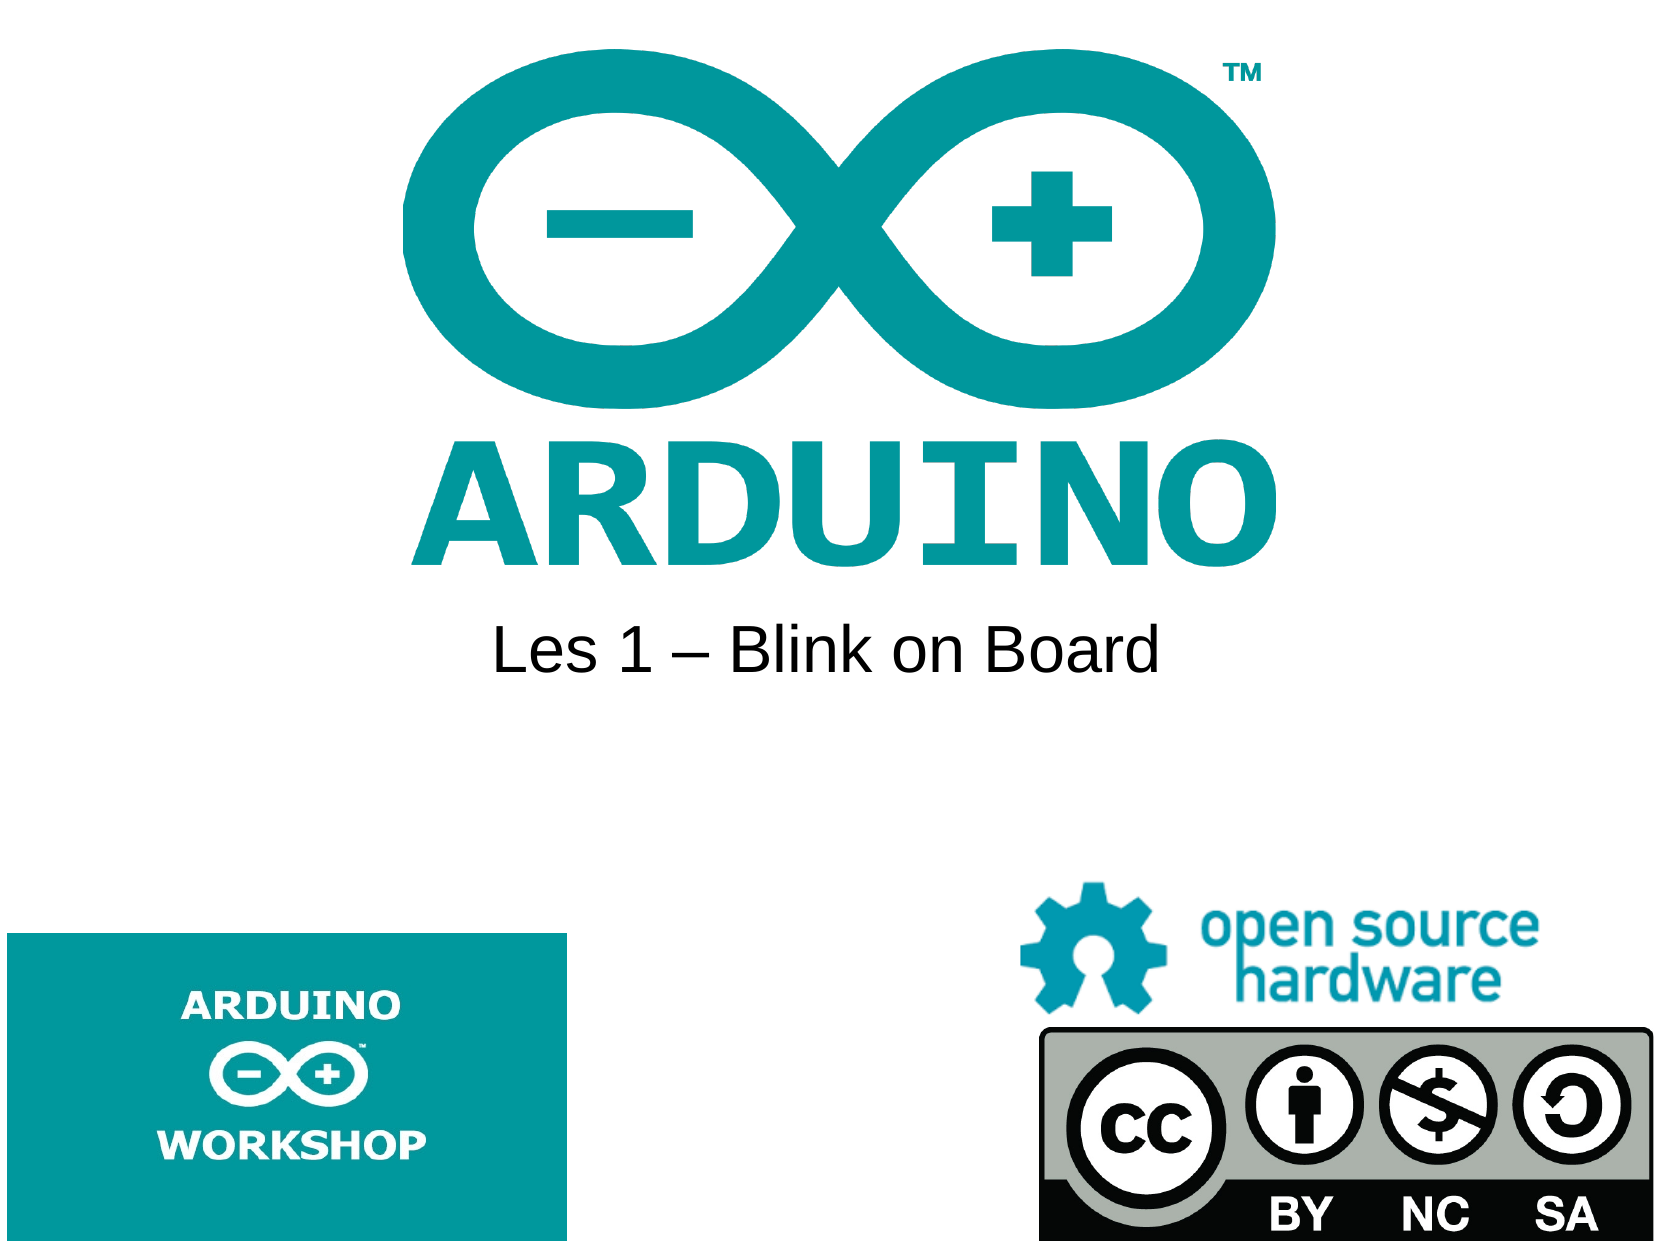

# Les 1 – Blink on Board